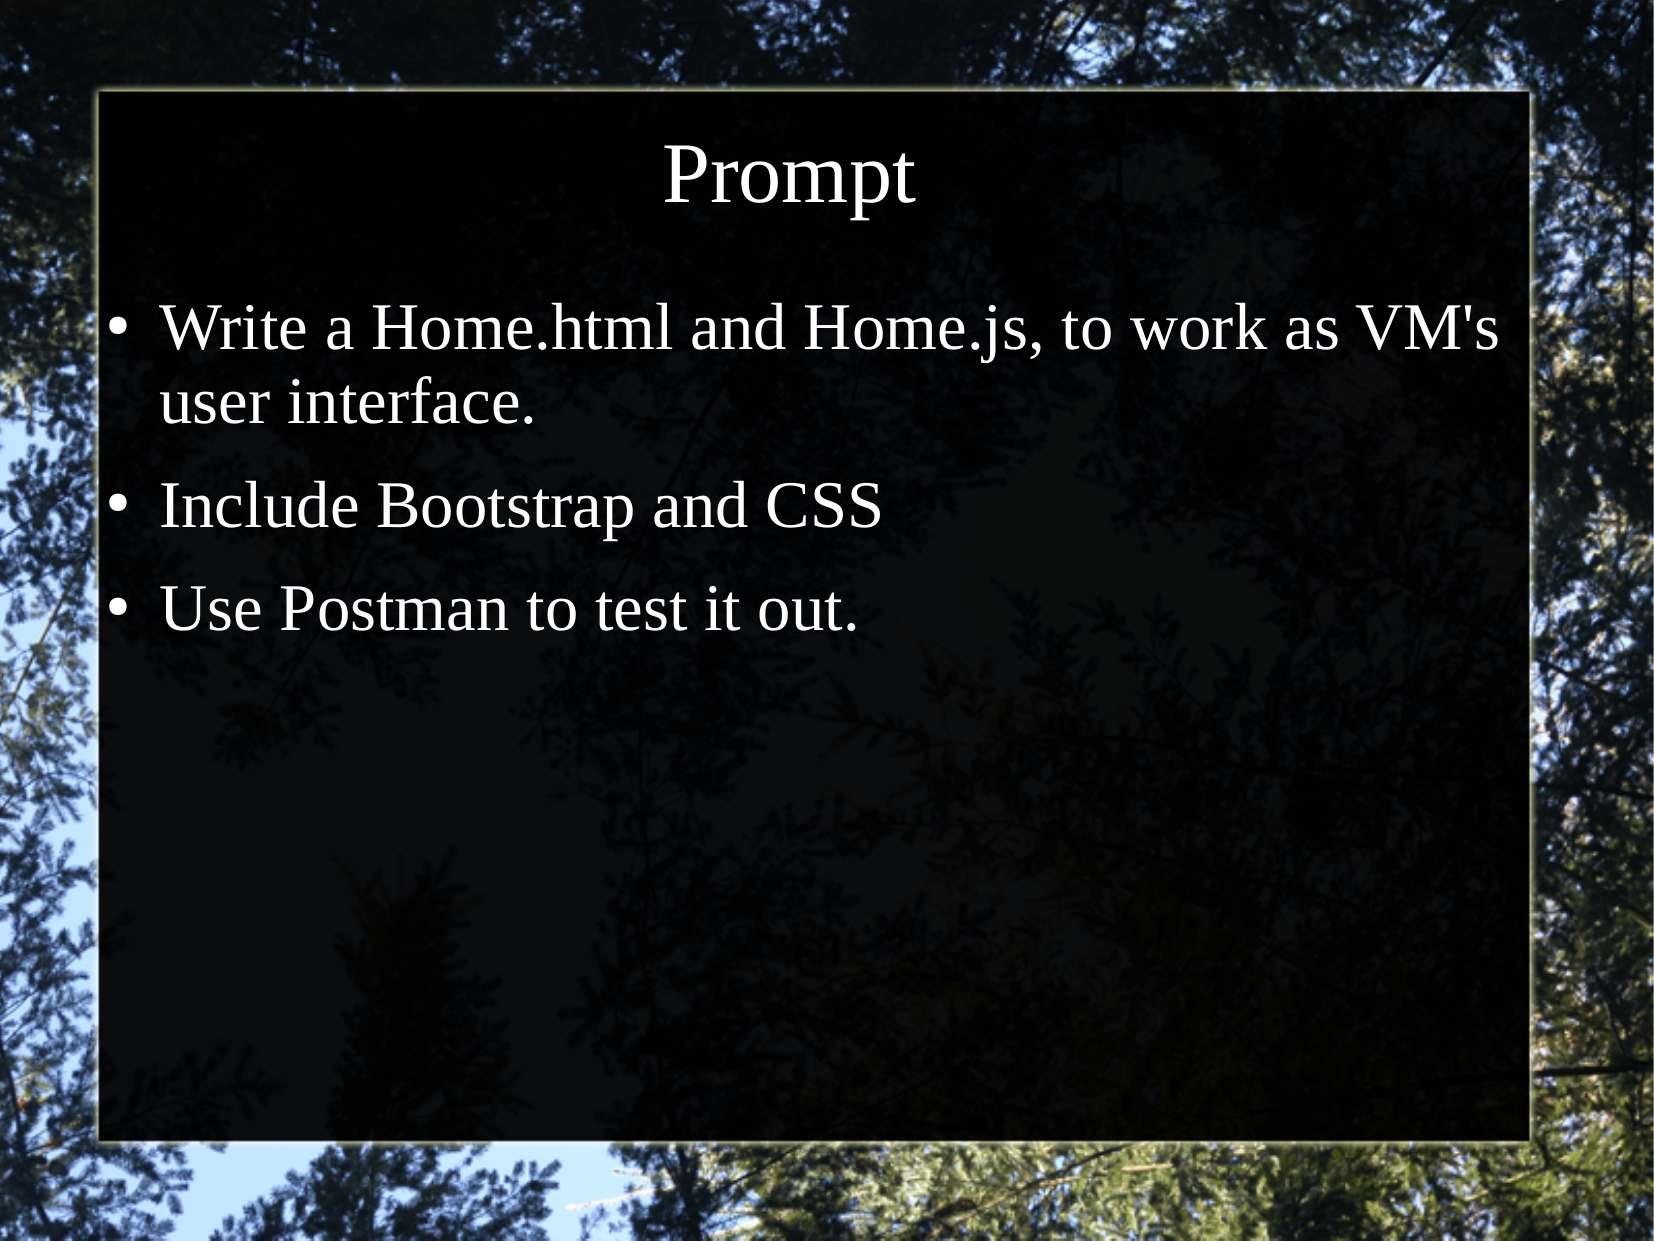

# Prompt
Write a Home.html and Home.js, to work as VM's user interface.
Include Bootstrap and CSS
Use Postman to test it out.